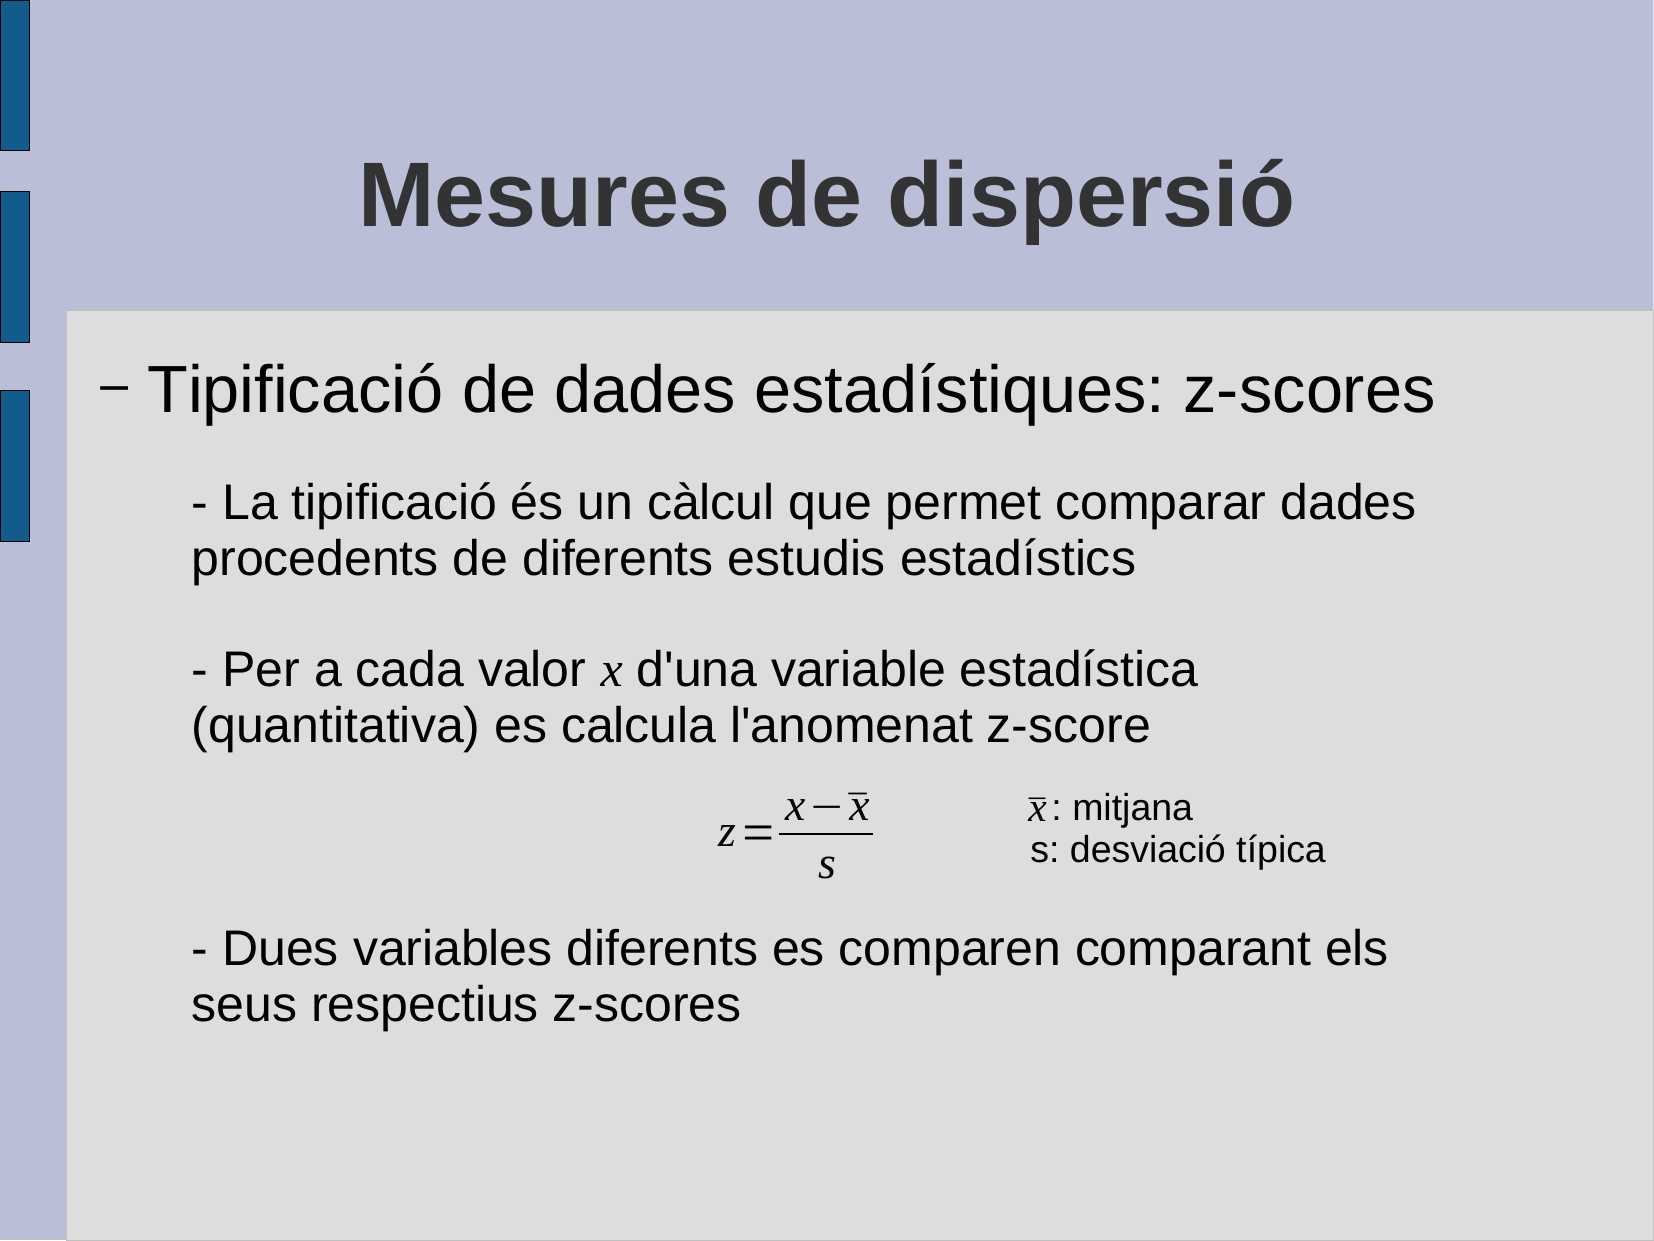

# Mesures de dispersió
Tipificació de dades estadístiques: z-scores
- La tipificació és un càlcul que permet comparar dades procedents de diferents estudis estadístics
- Per a cada valor x d'una variable estadística (quantitativa) es calcula l'anomenat z-score
- Dues variables diferents es comparen comparant els seus respectius z-scores
 : mitjana
s: desviació típica